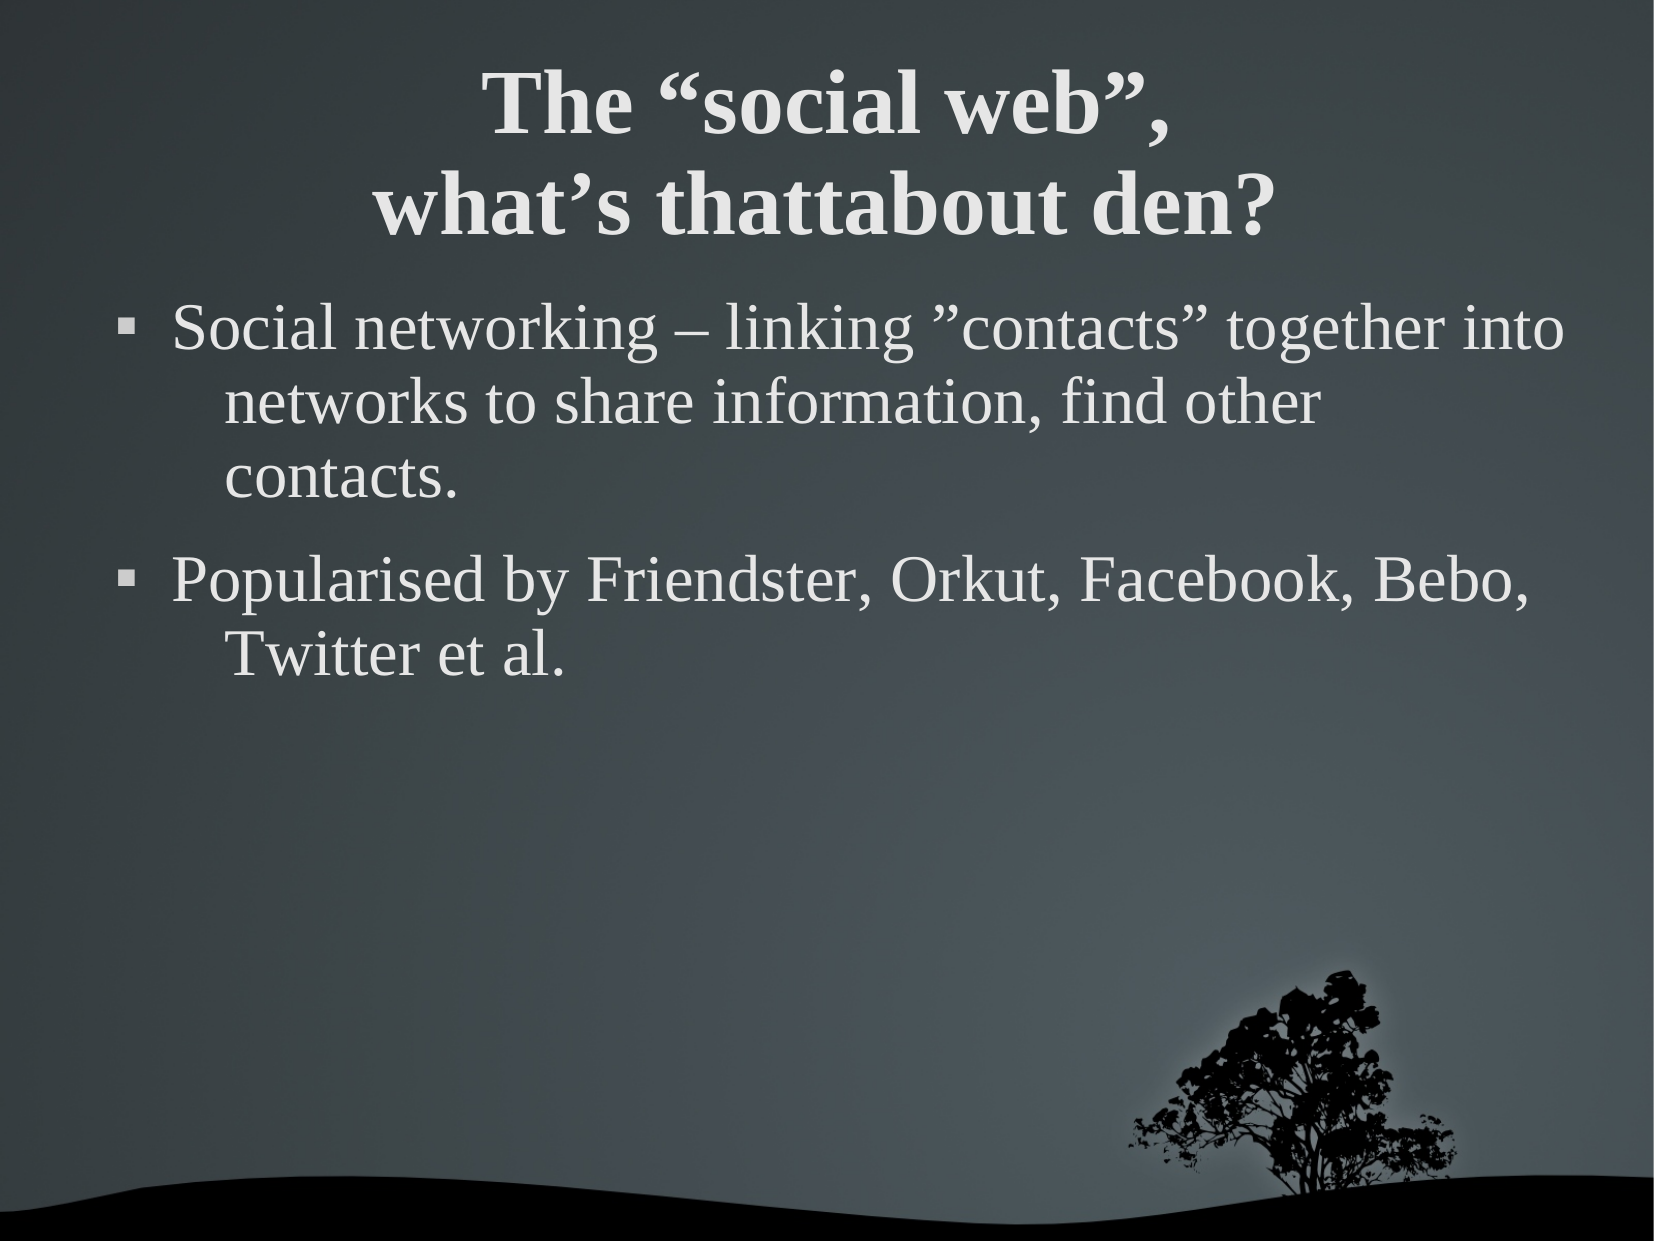

# The “social web”, what’s thattabout den?
Social networking – linking ”contacts” together into networks to share information, find other contacts.
Popularised by Friendster, Orkut, Facebook, Bebo, Twitter et al.